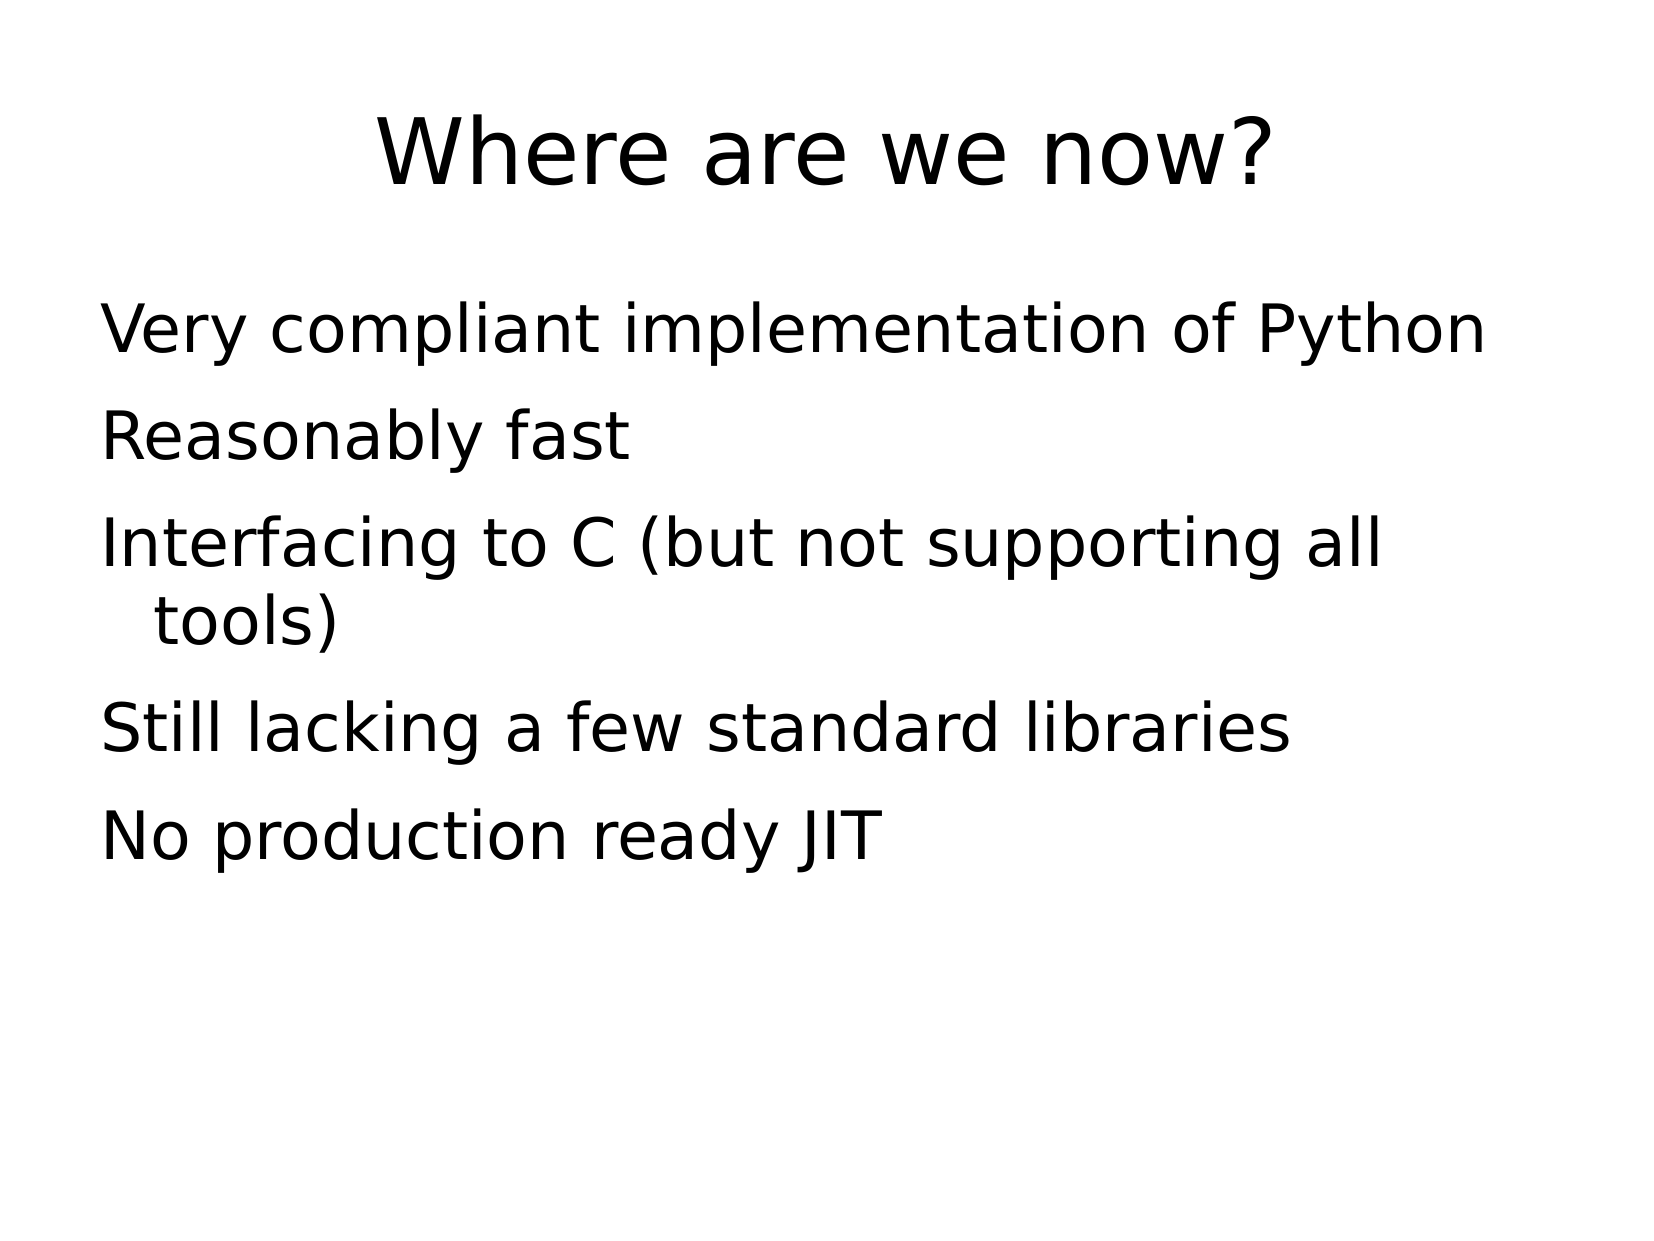

# Where are we now?
Very compliant implementation of Python
Reasonably fast
Interfacing to C (but not supporting all tools)
Still lacking a few standard libraries
No production ready JIT